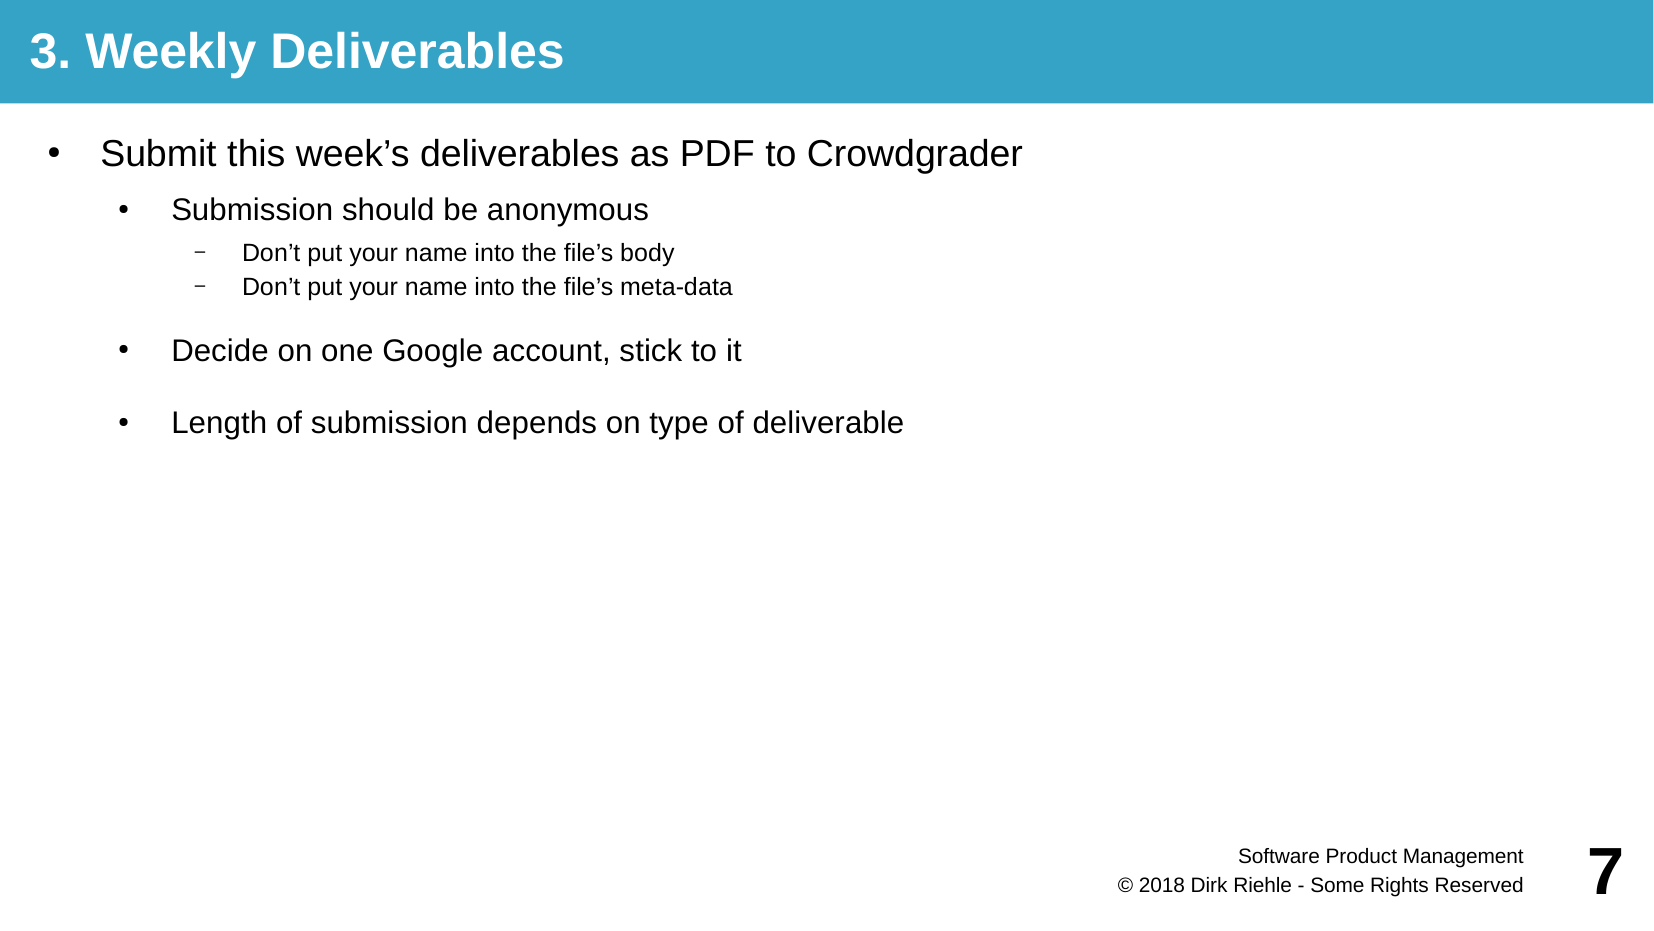

# 3. Weekly Deliverables
Submit this week’s deliverables as PDF to Crowdgrader
Submission should be anonymous
Don’t put your name into the file’s body
Don’t put your name into the file’s meta-data
Decide on one Google account, stick to it
Length of submission depends on type of deliverable
Software Product Management
7
© 2018 Dirk Riehle - Some Rights Reserved